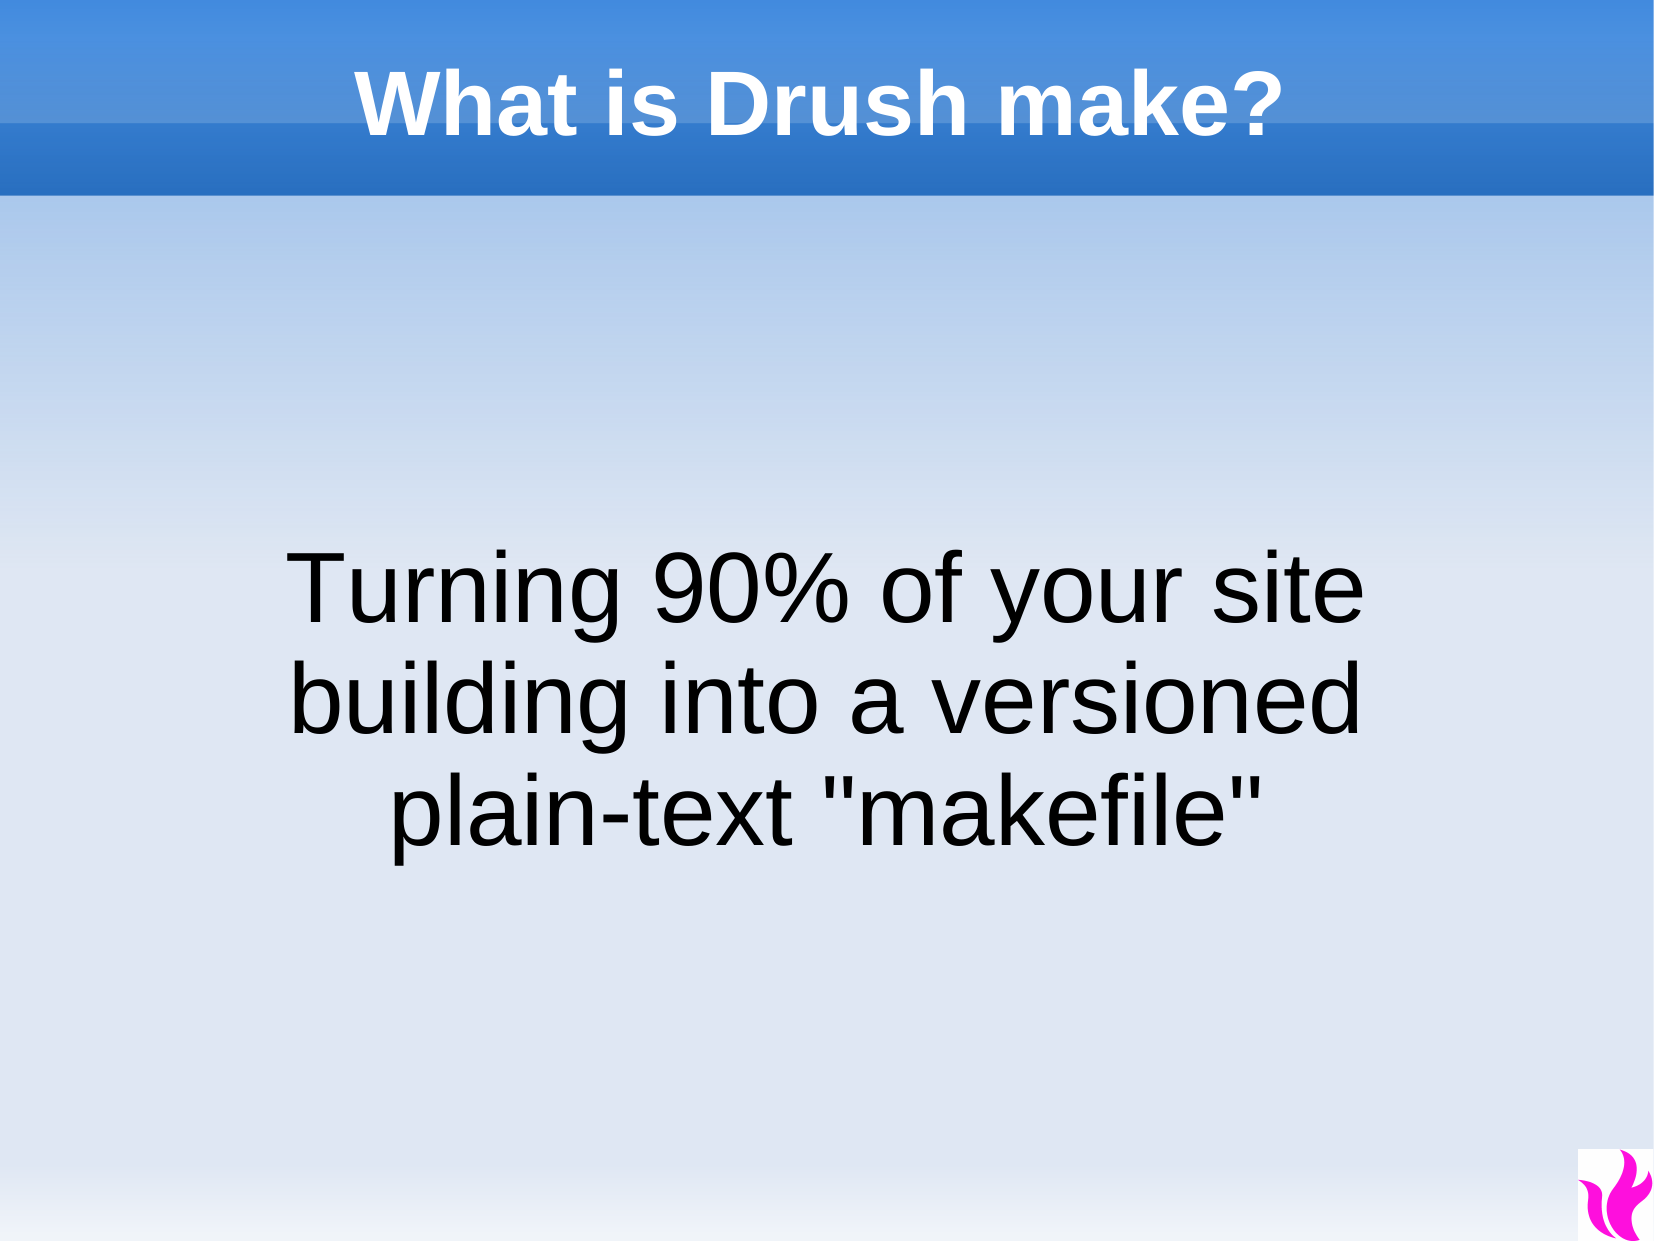

# What is Drush make?
Turning 90% of your site
building into a versioned
plain-text "makefile"